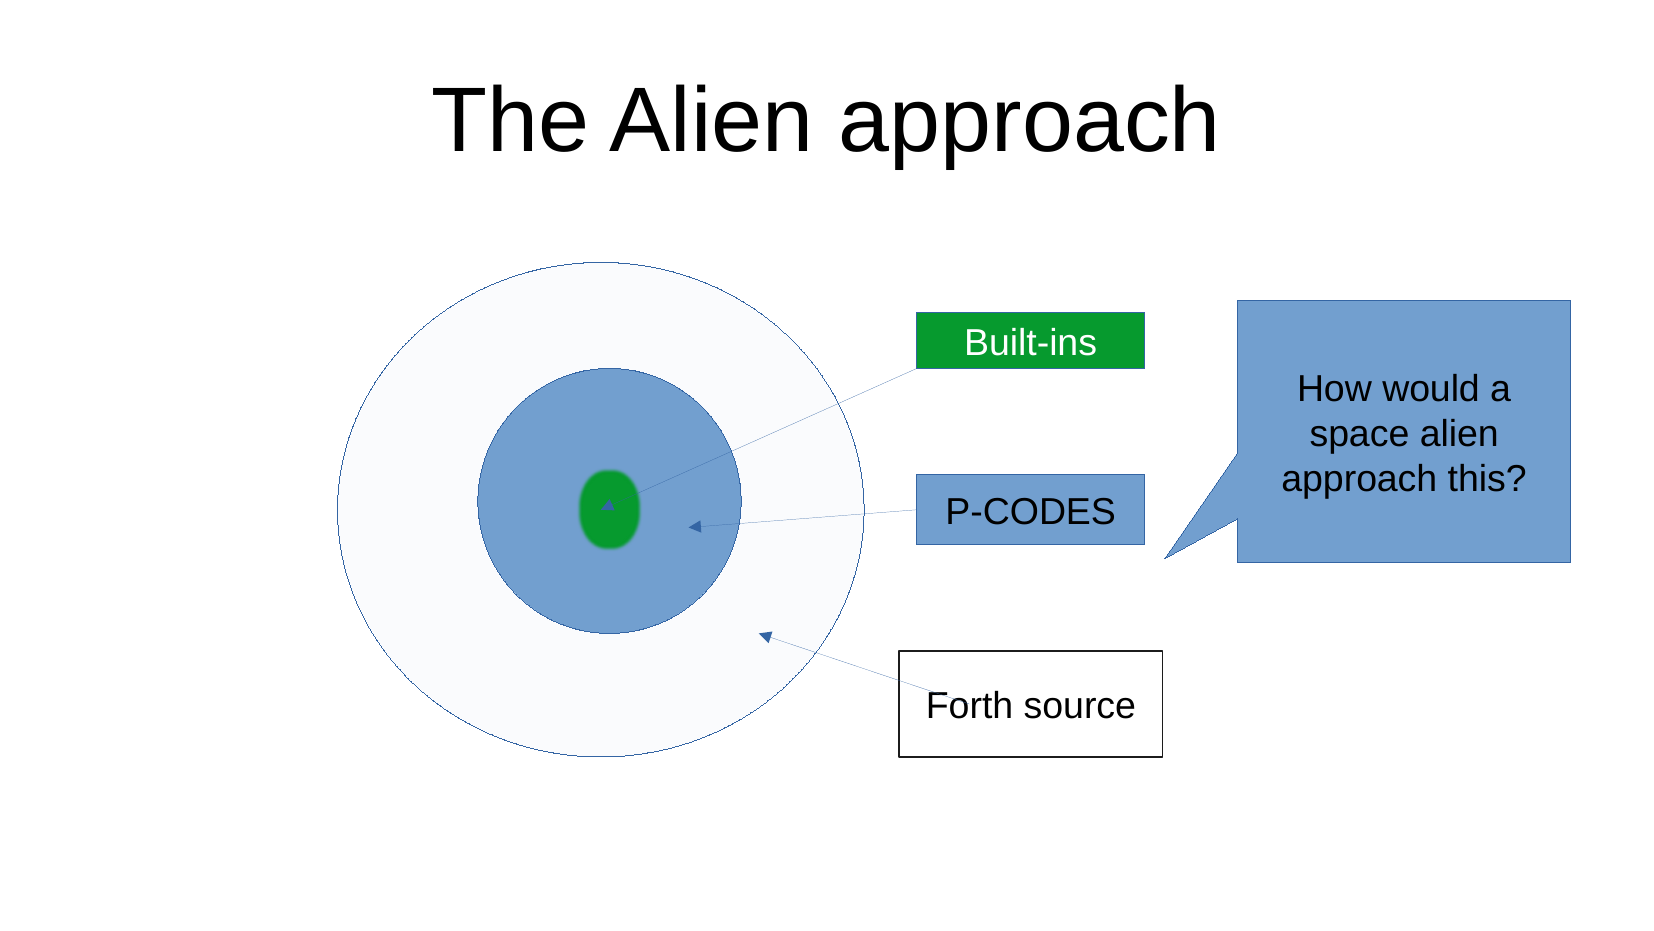

# The Alien approach
How would a space alien approach this?
Built-ins
P-CODES
Forth source